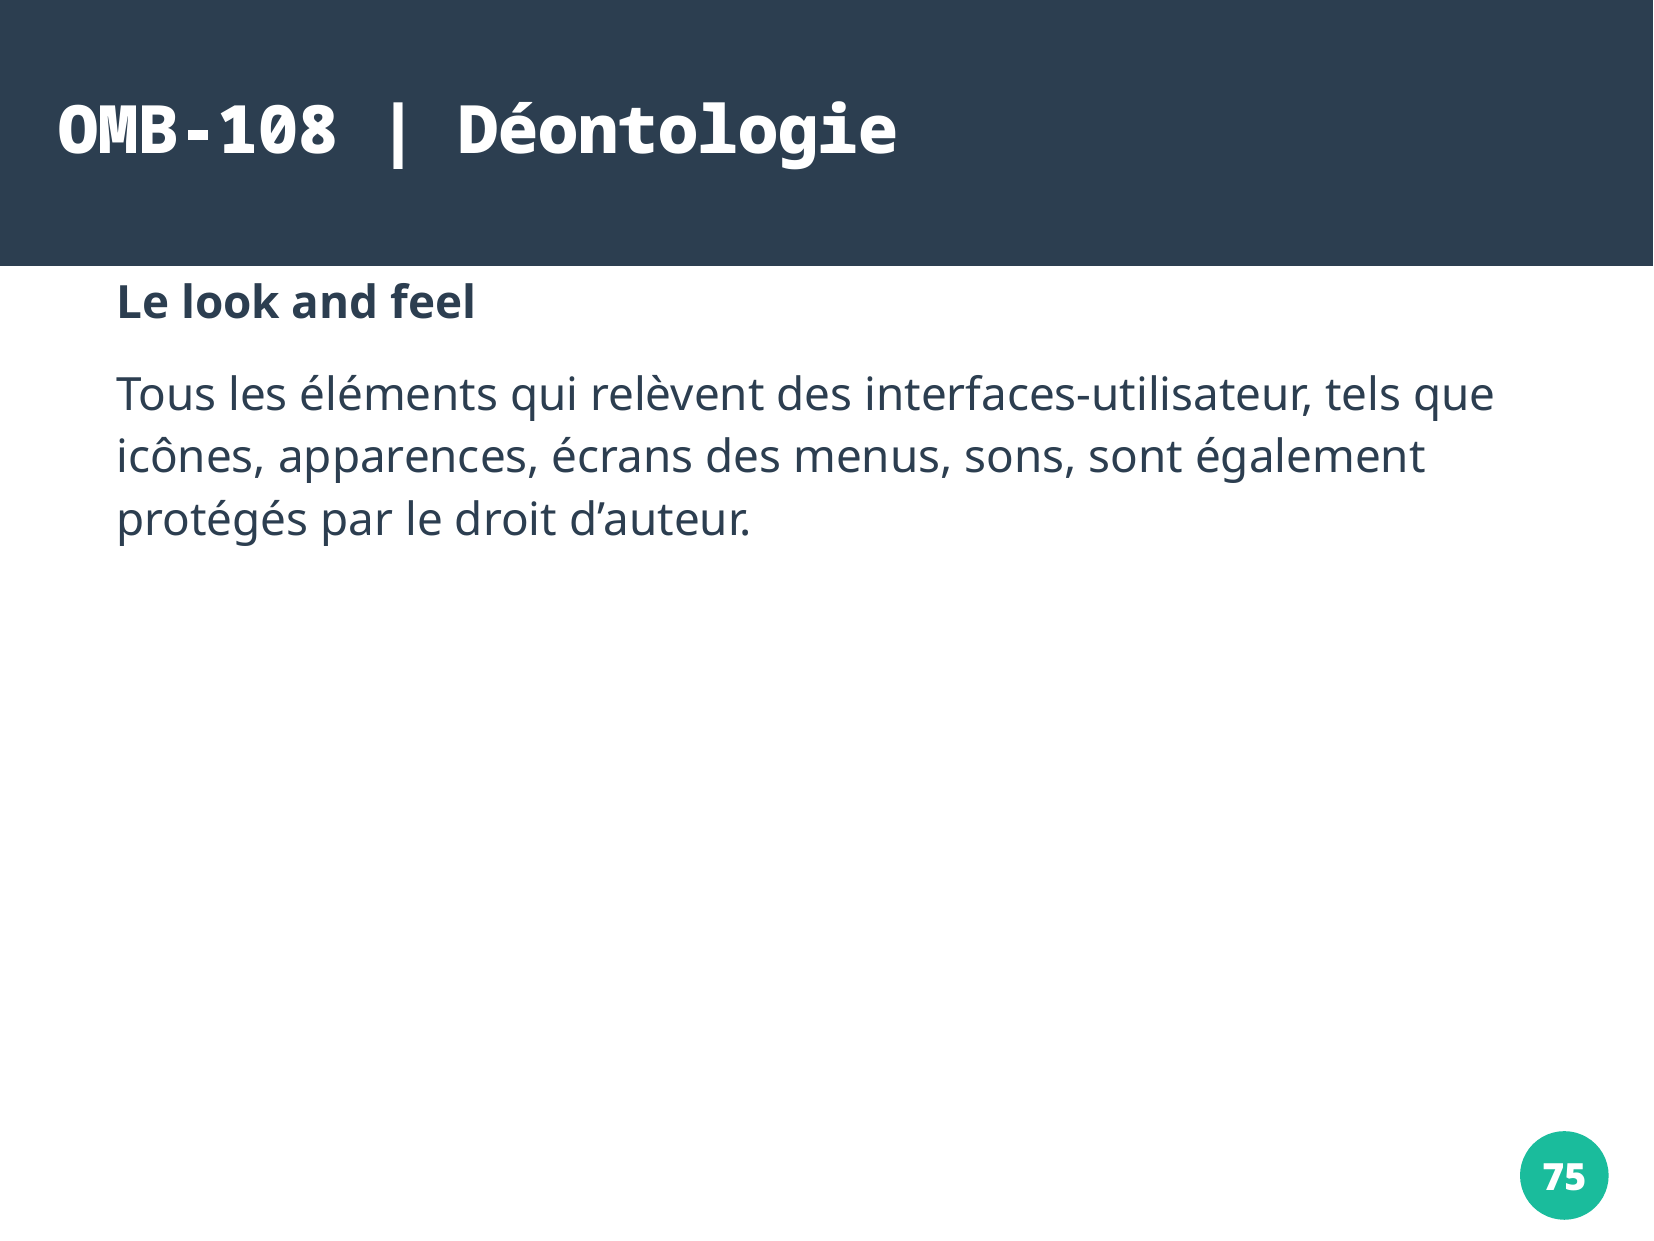

# OMB-108 | Déontologie
Le look and feel
Tous les éléments qui relèvent des interfaces-utilisateur, tels que icônes, apparences, écrans des menus, sons, sont également protégés par le droit d’auteur.
75